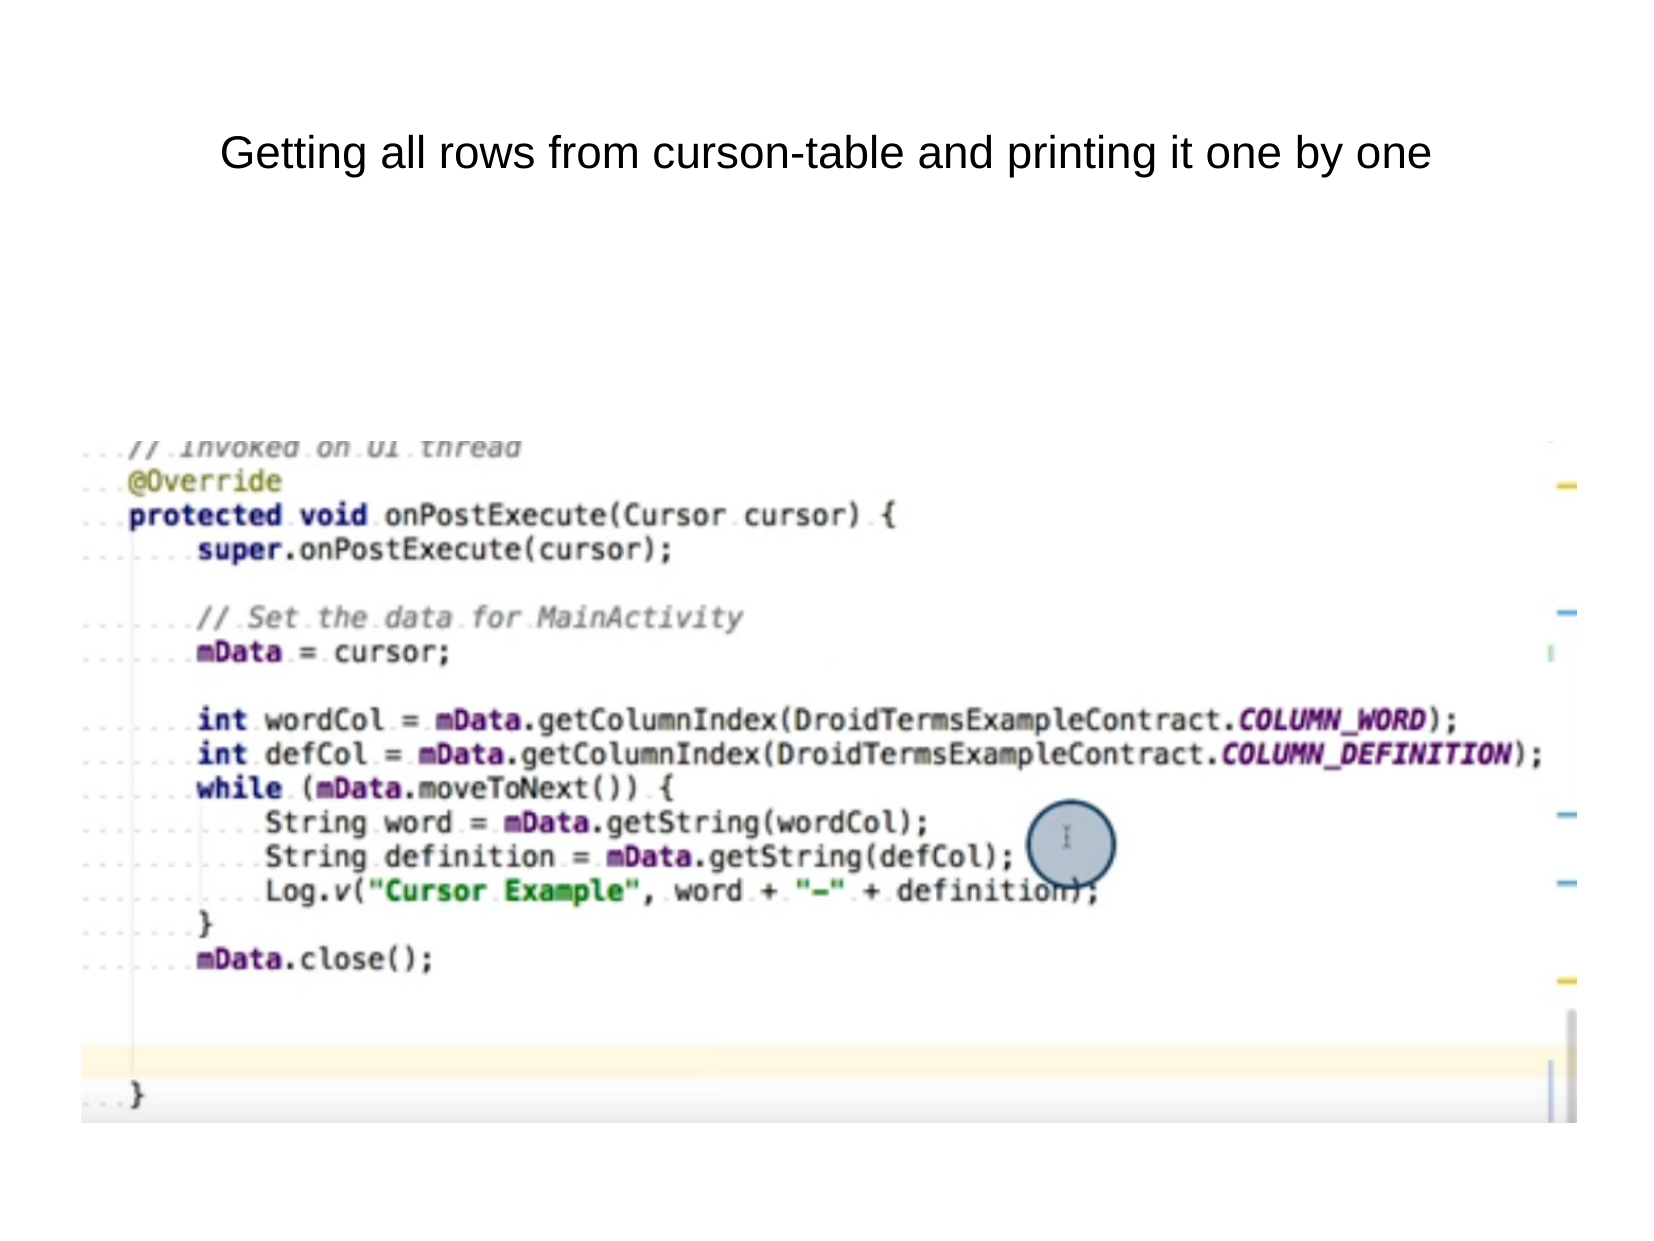

# Getting all rows from curson-table and printing it one by one